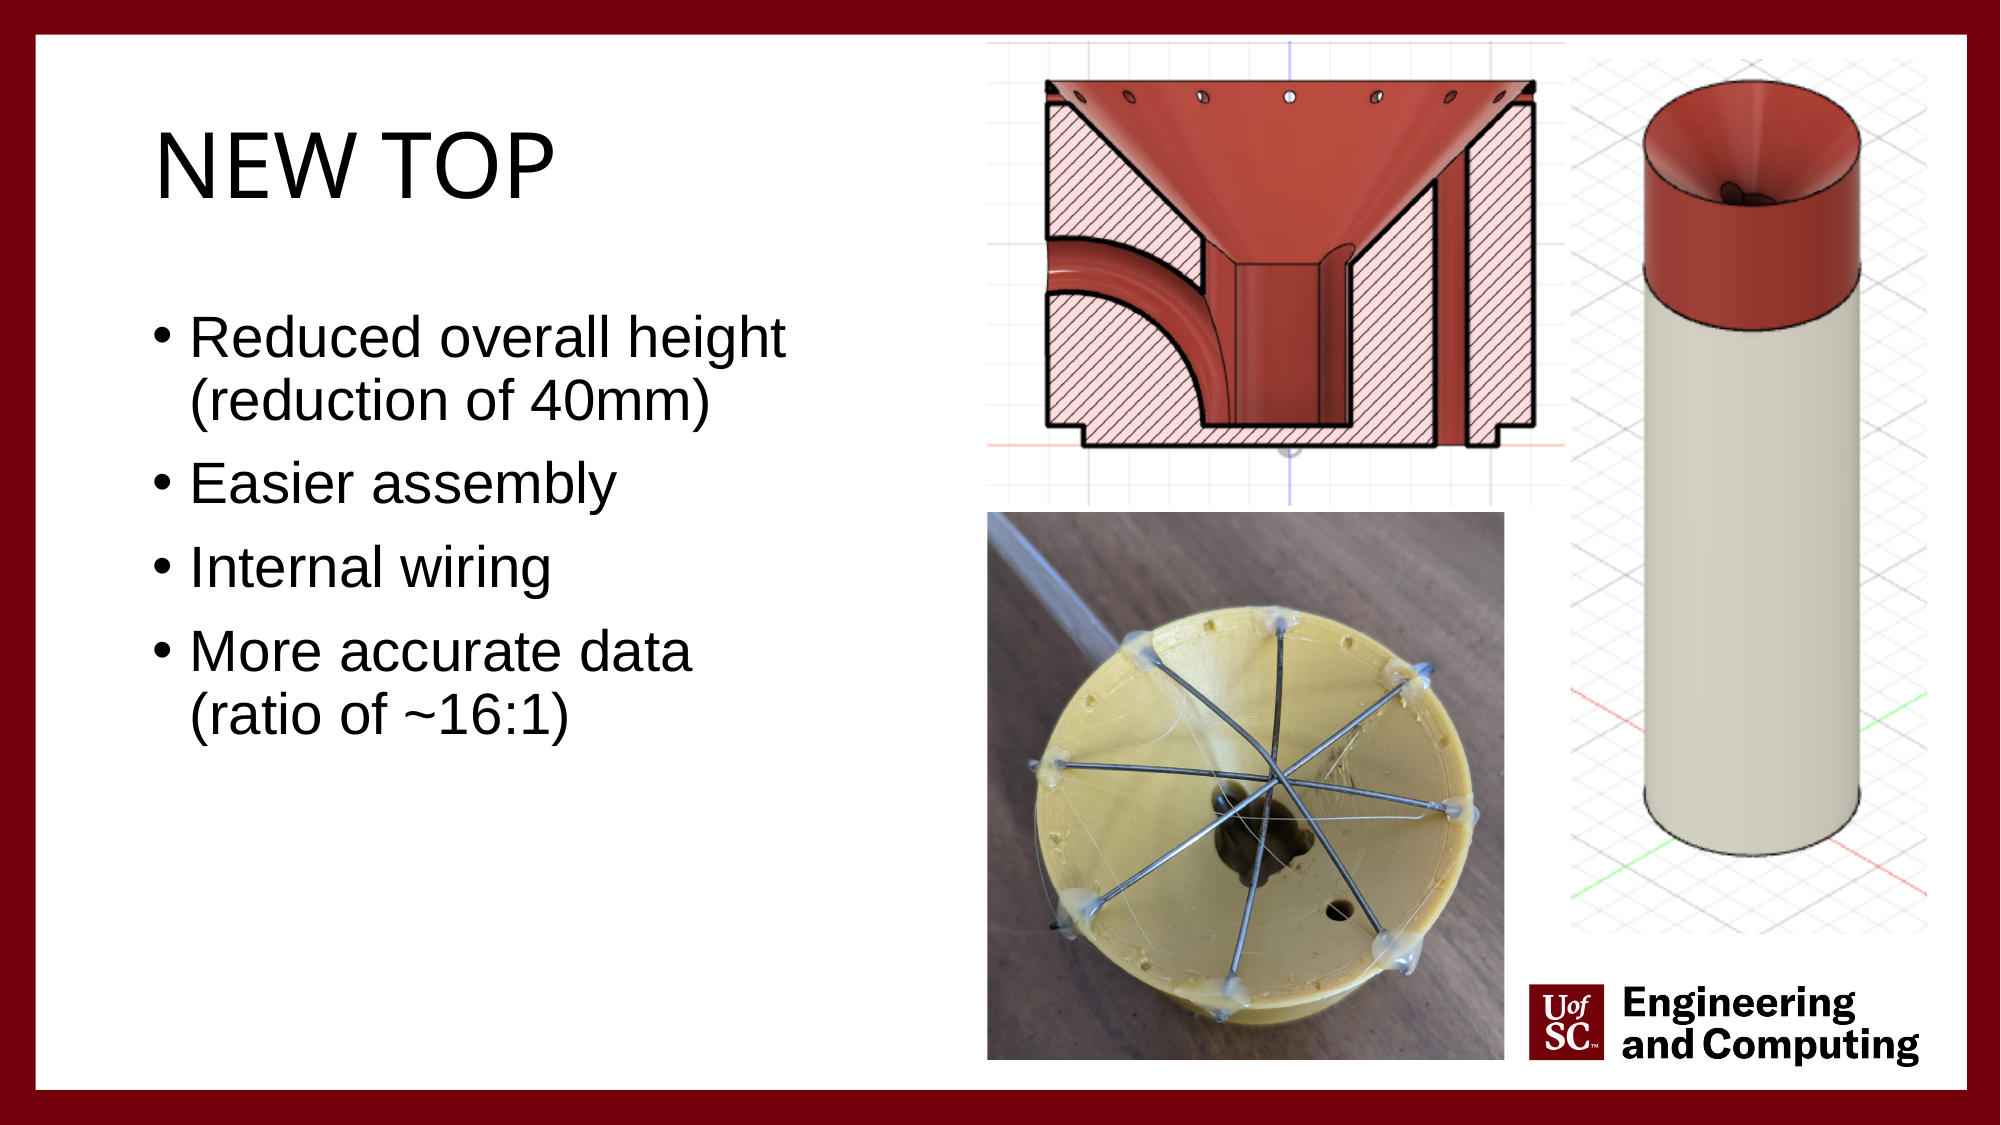

# New top
Reduced overall height (reduction of 40mm)
Easier assembly
Internal wiring
More accurate data (ratio of ~16:1)